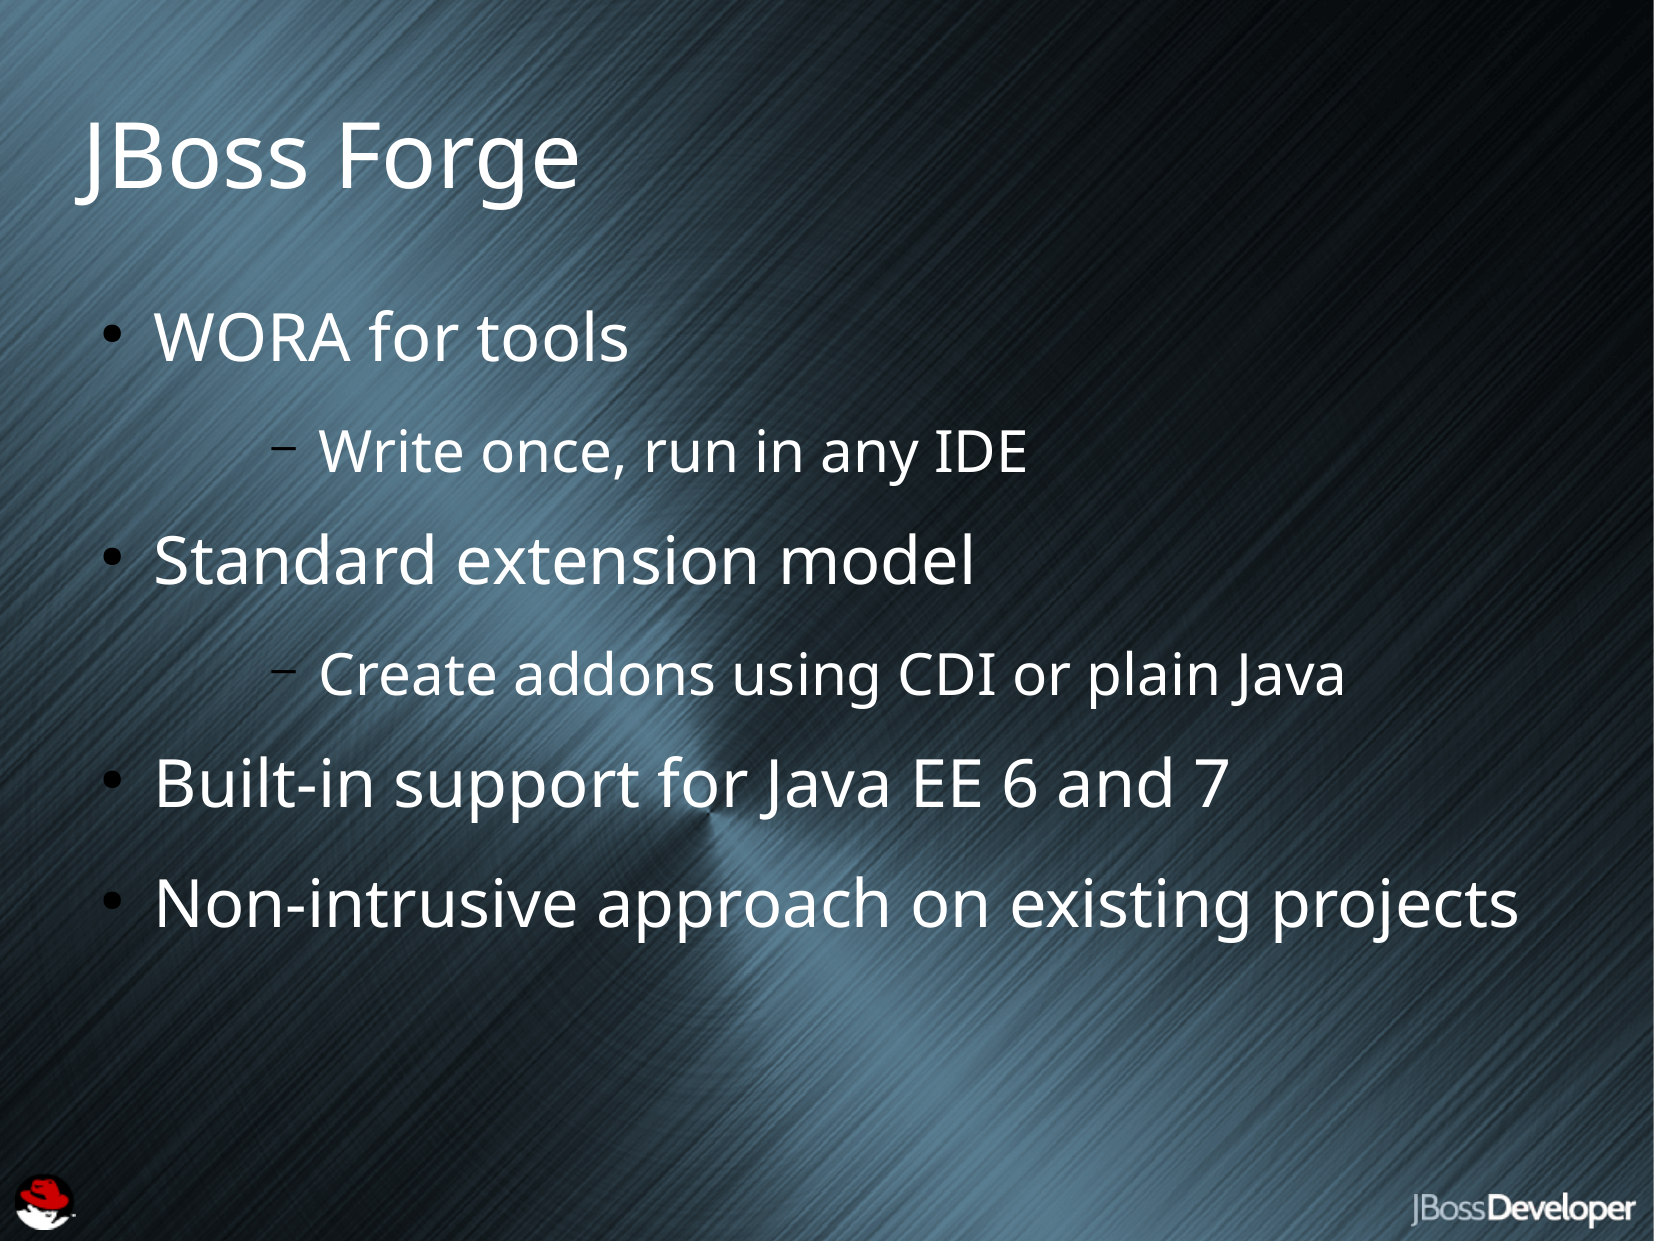

# JBoss Forge
WORA for tools
Write once, run in any IDE
Standard extension model
Create addons using CDI or plain Java
Built-in support for Java EE 6 and 7
Non-intrusive approach on existing projects